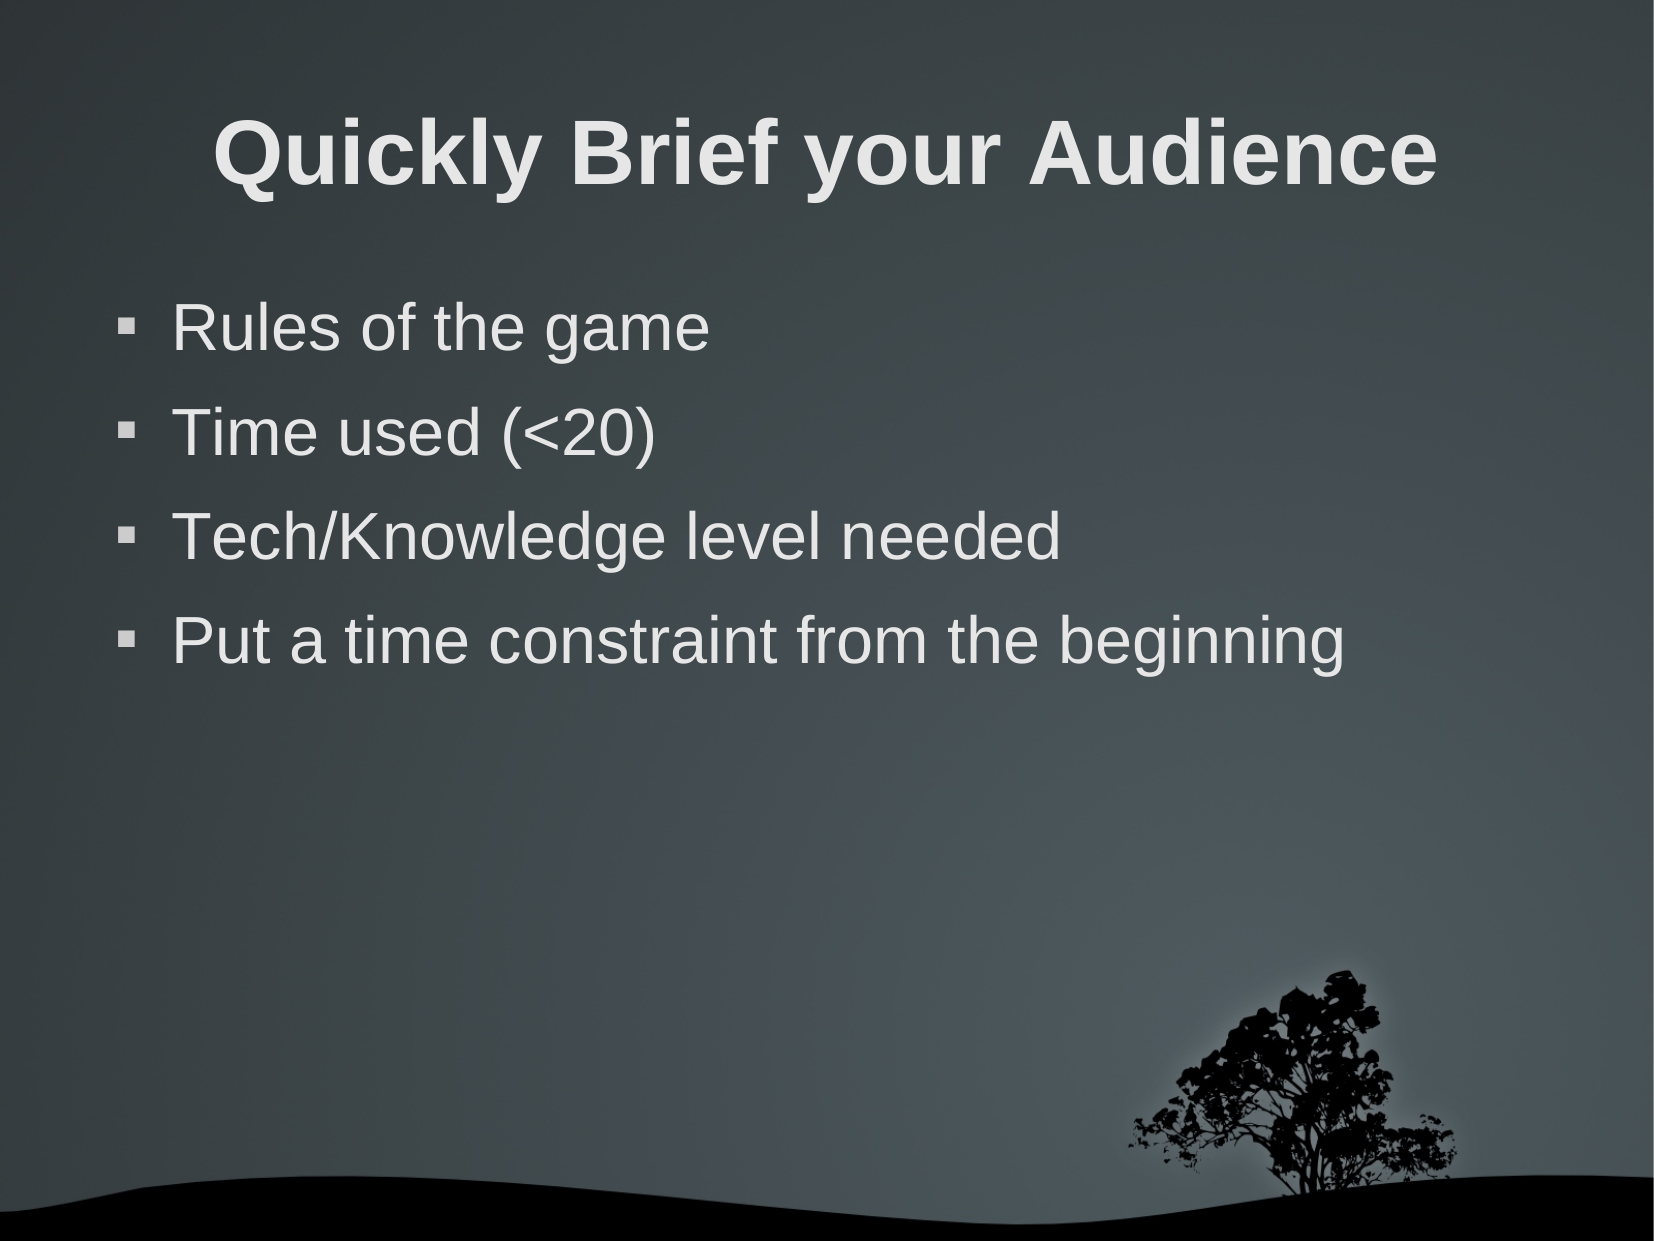

# Quickly Brief your Audience
Rules of the game
Time used (<20)
Tech/Knowledge level needed
Put a time constraint from the beginning